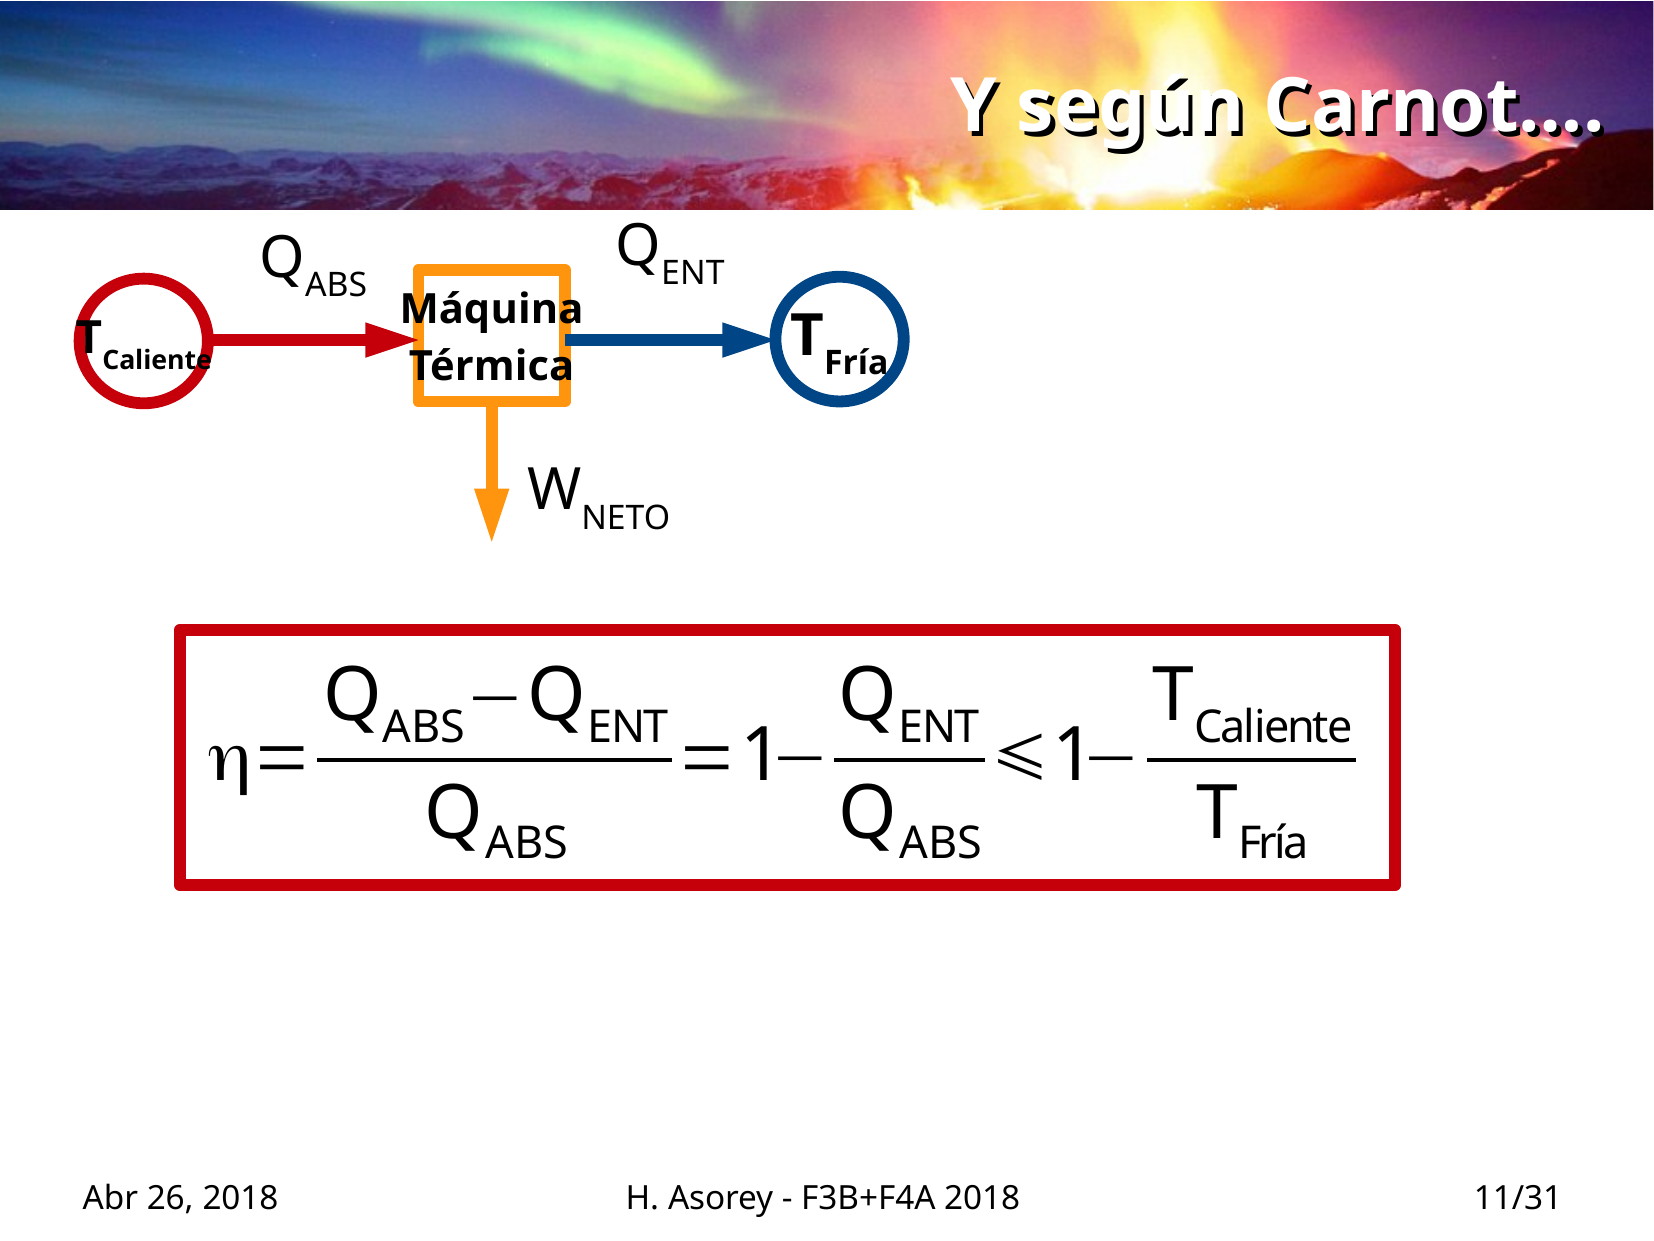

# Y según Carnot….
Máquina
Térmica
TFría
TCaliente
QABS
QENT
WNETO
Abr 26, 2018
H. Asorey - F3B+F4A 2018
11